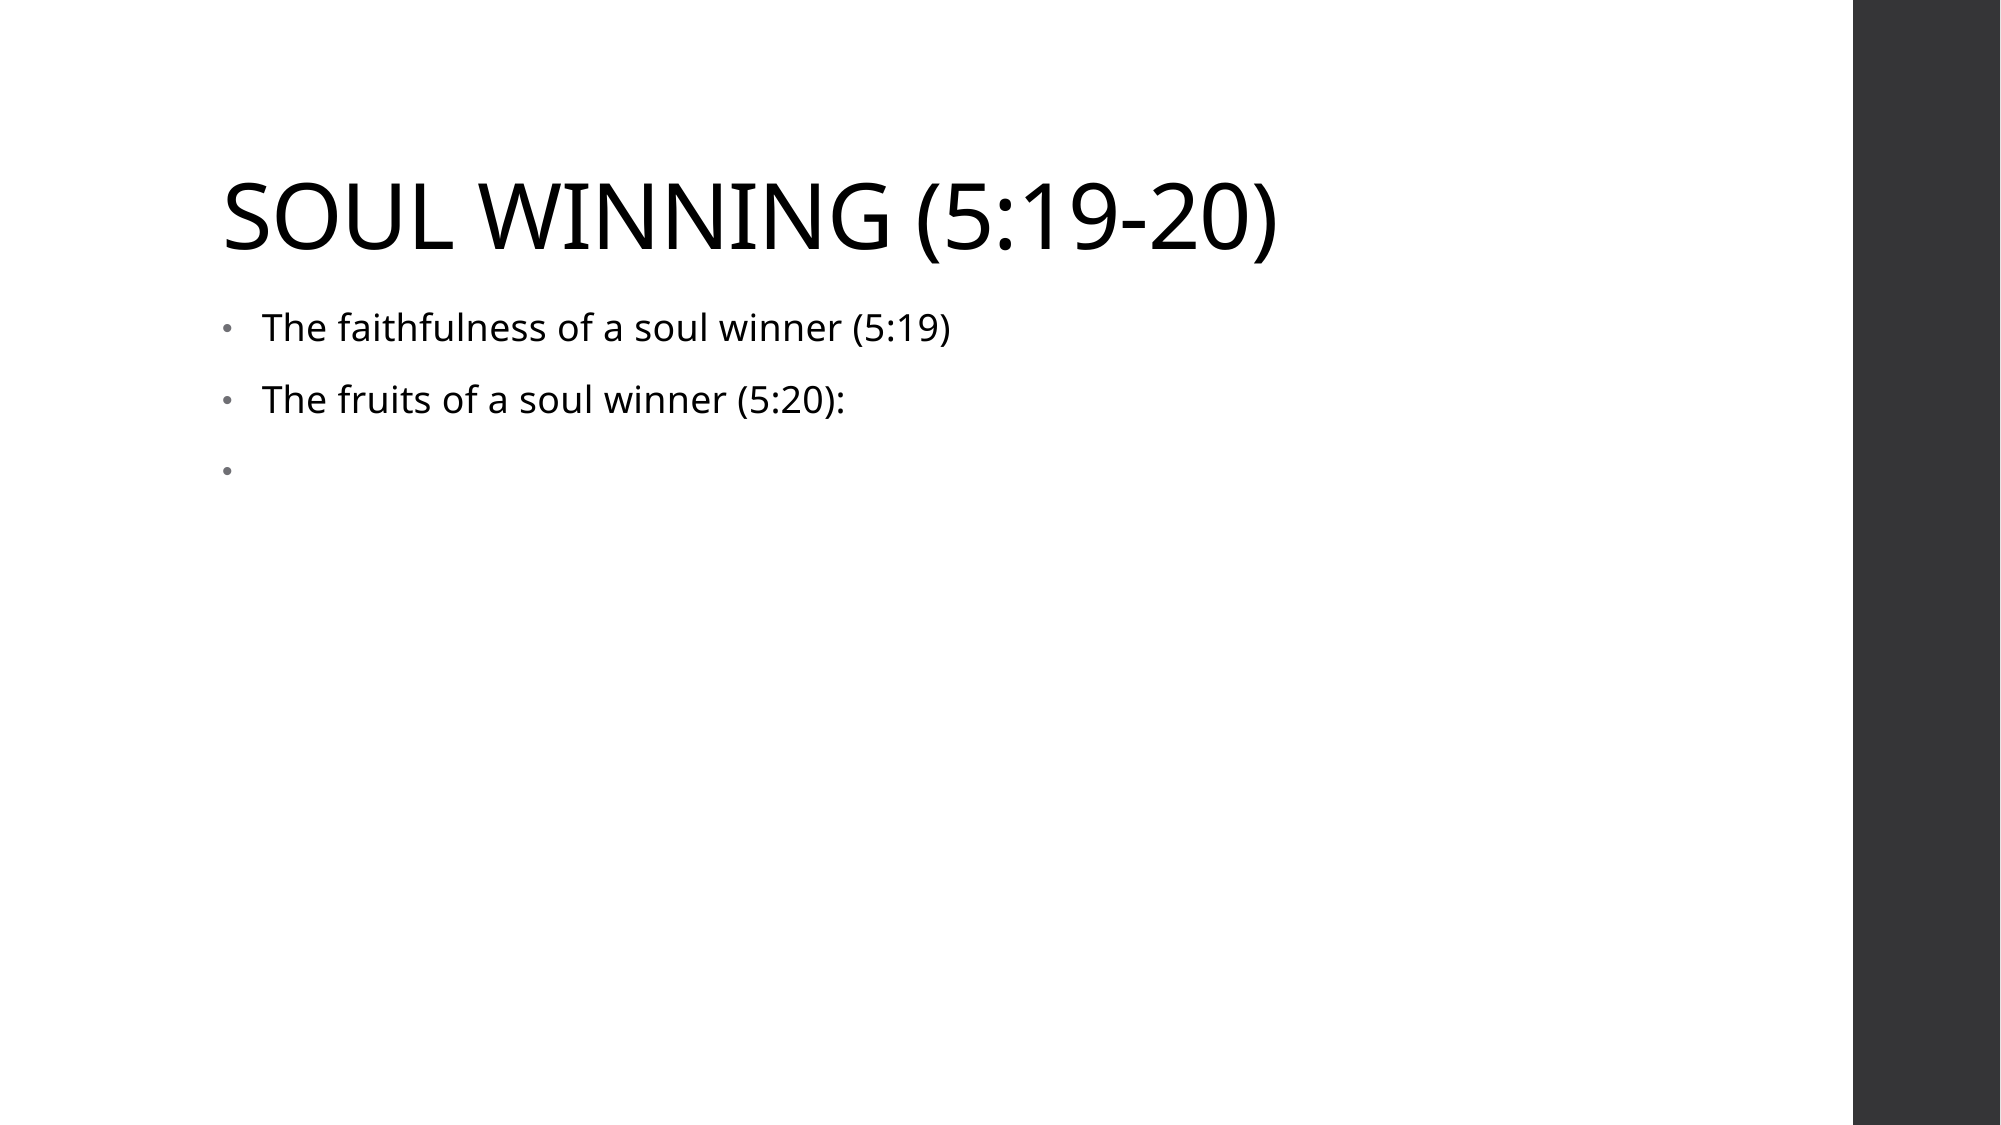

# SOUL WINNING (5:19-20)
 The faithfulness of a soul winner (5:19)
 The fruits of a soul winner (5:20):